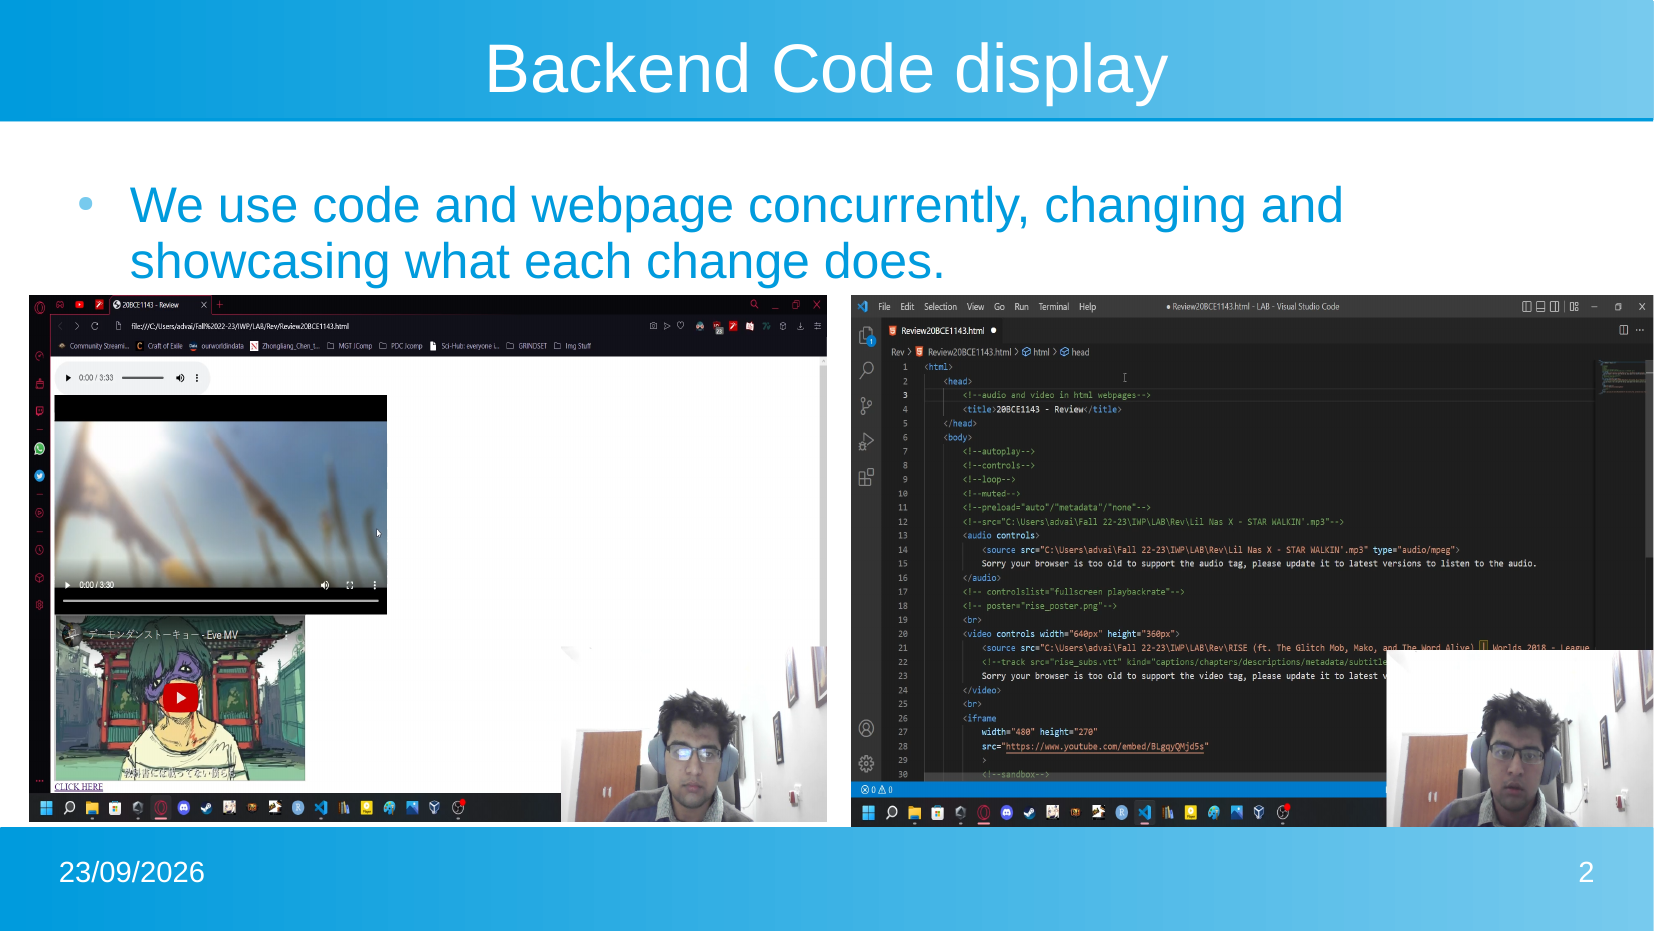

# Backend Code display
We use code and webpage concurrently, changing and showcasing what each change does.
2